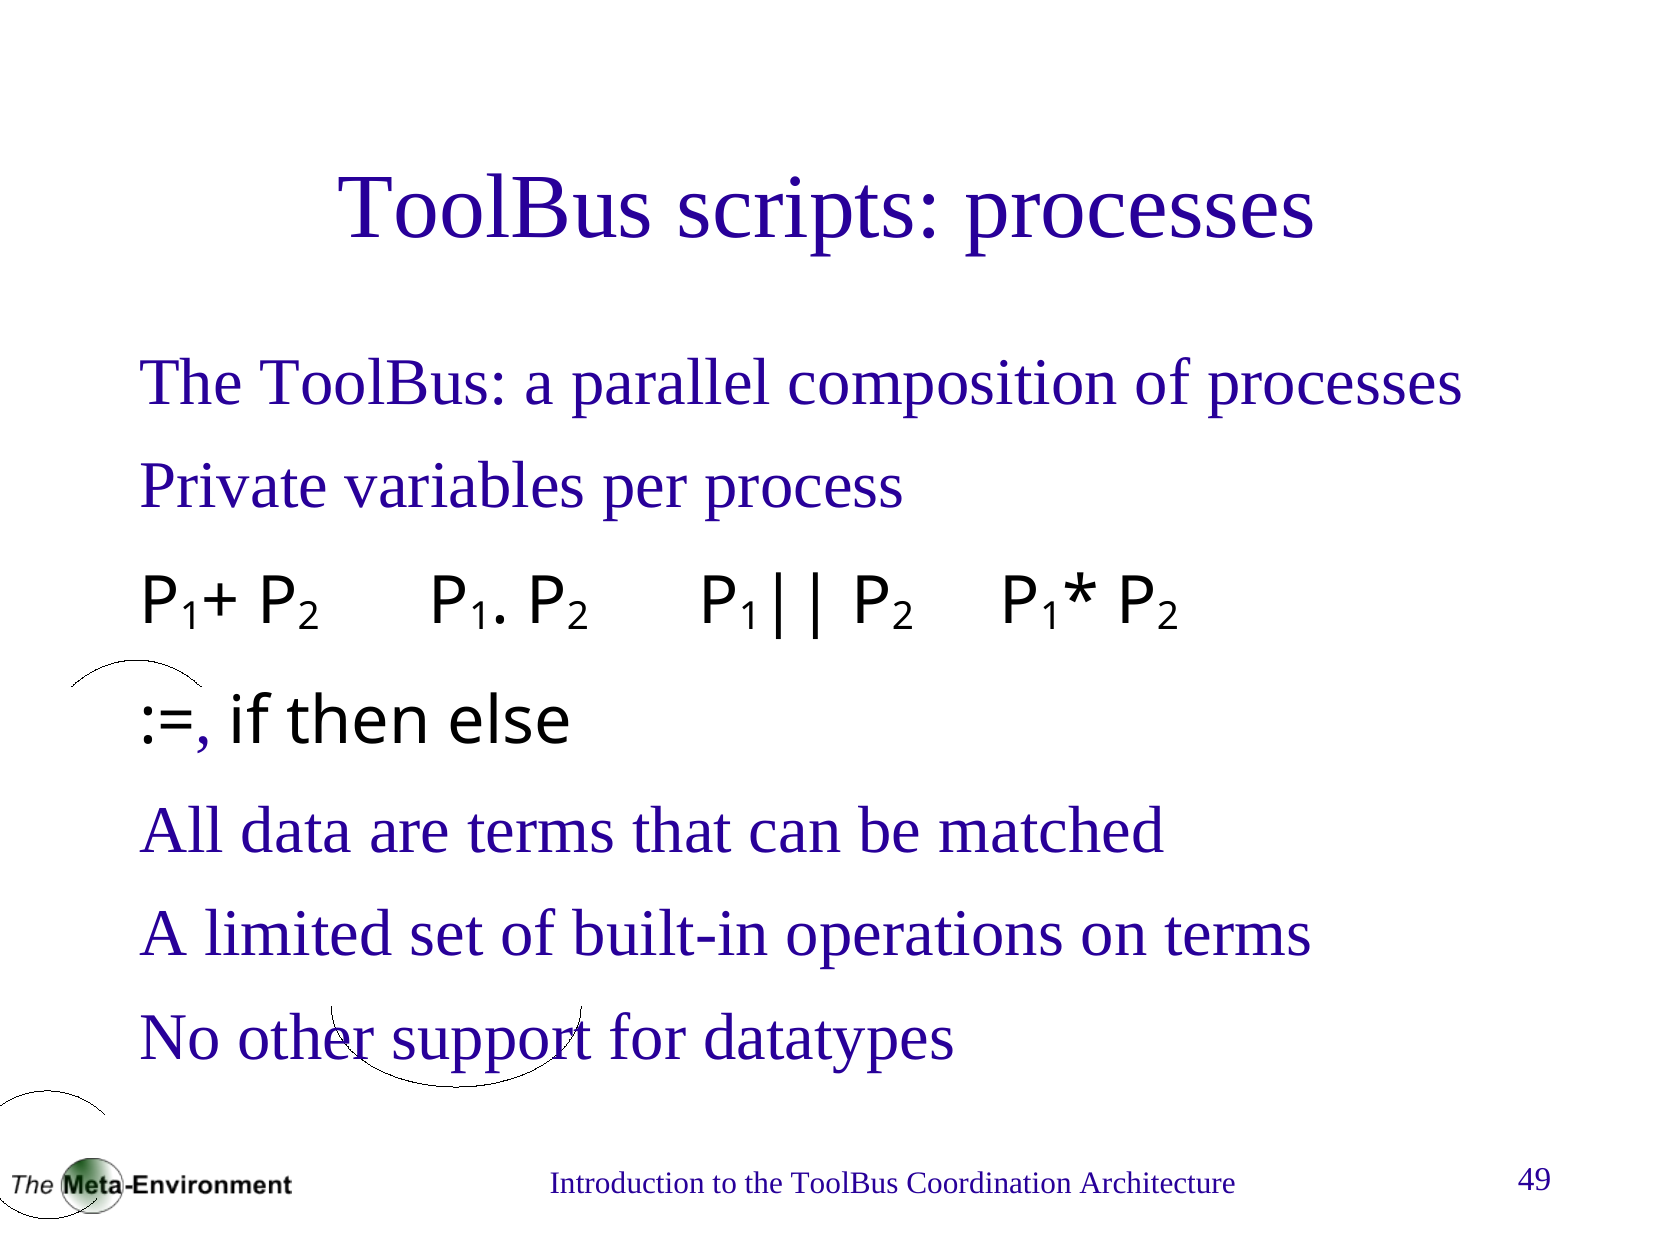

# ToolBus scripts: processes
The ToolBus: a parallel composition of processes
Private variables per process
P1+ P2 P1. P2 P1|| P2 P1* P2
:=, if then else
All data are terms that can be matched
A limited set of built-in operations on terms
No other support for datatypes